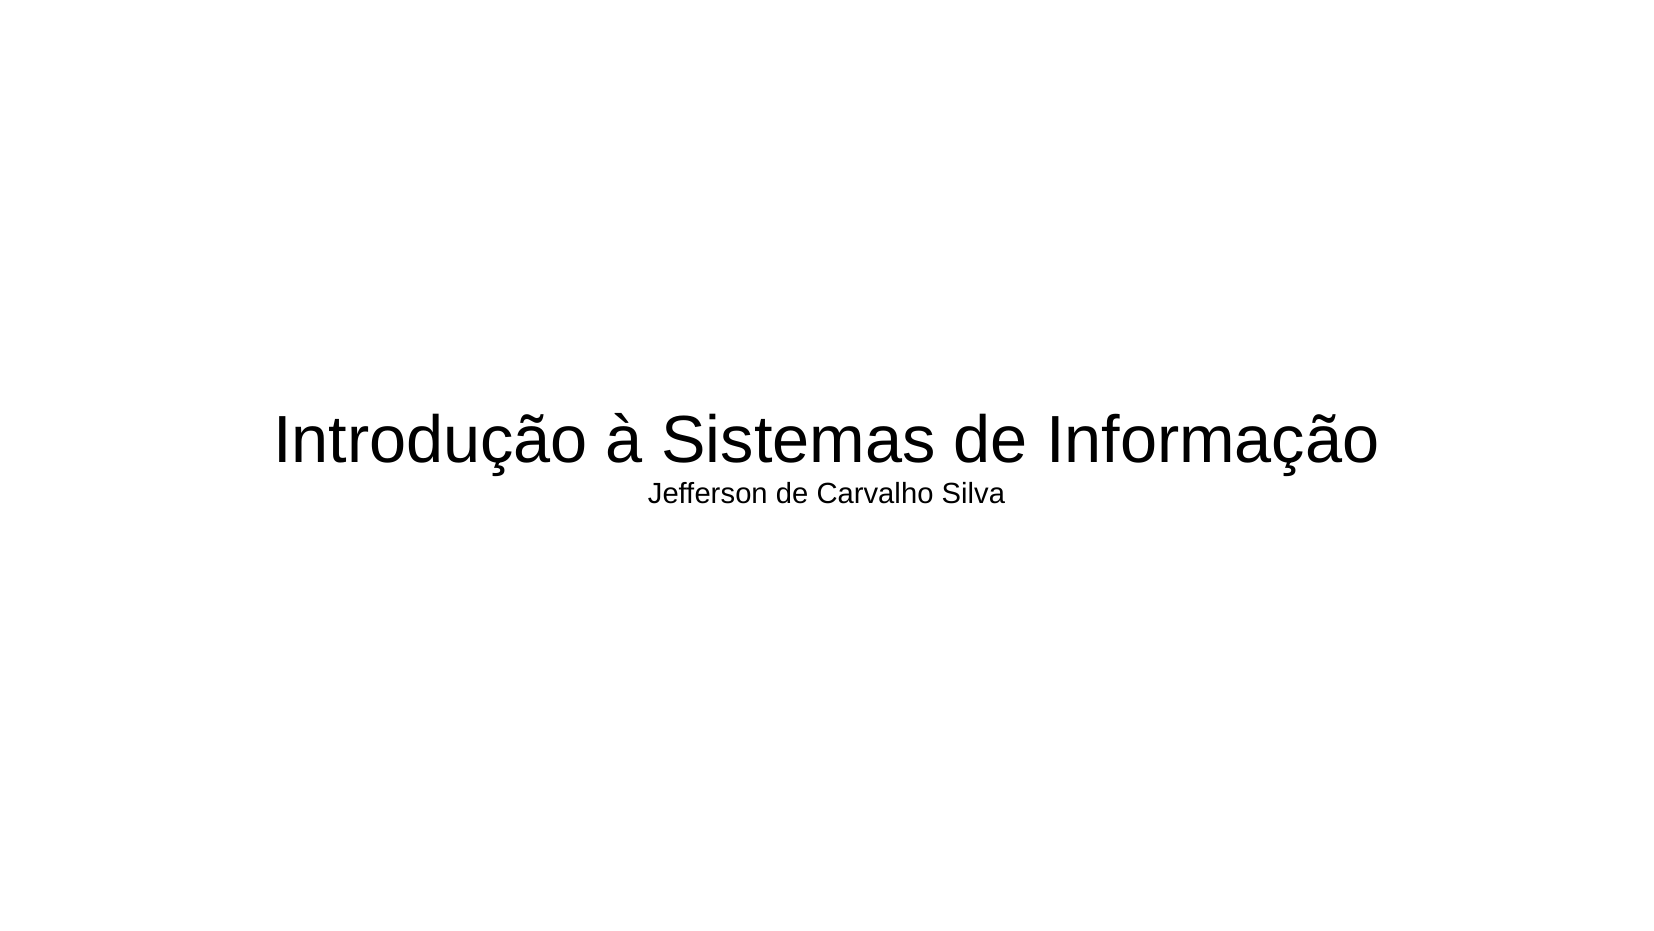

# Introdução à Sistemas de Informação
Jefferson de Carvalho Silva